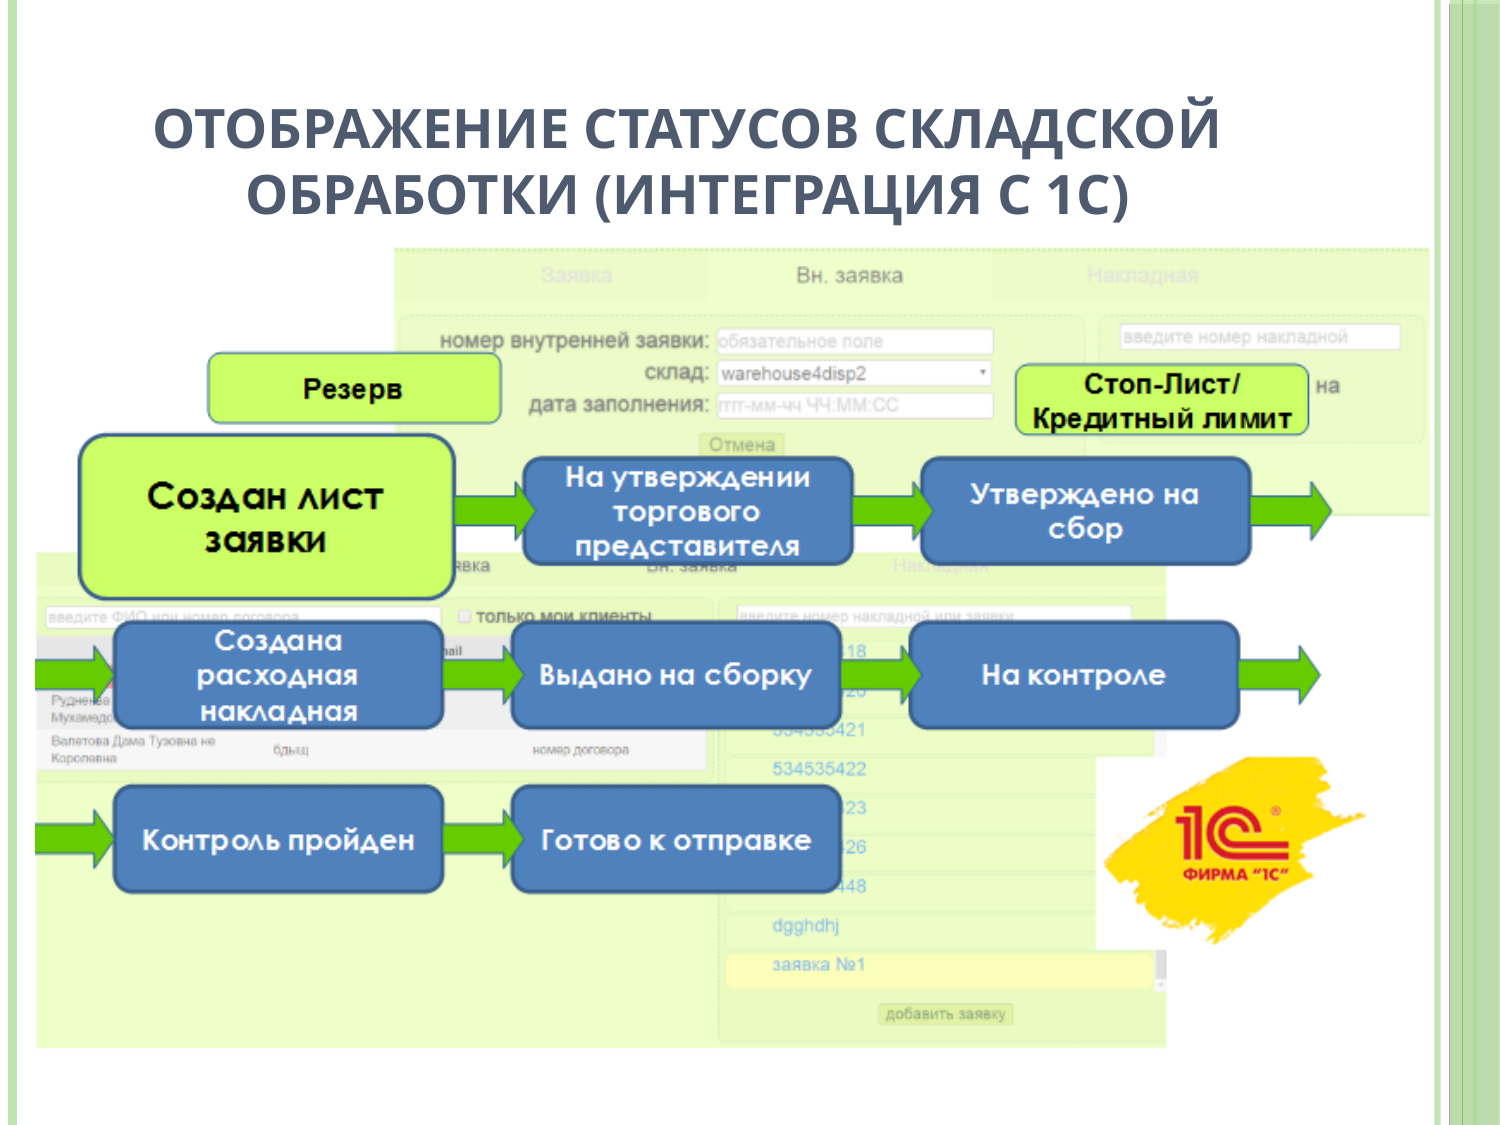

# Отображение статусов складской обработки (интеграция с 1С)